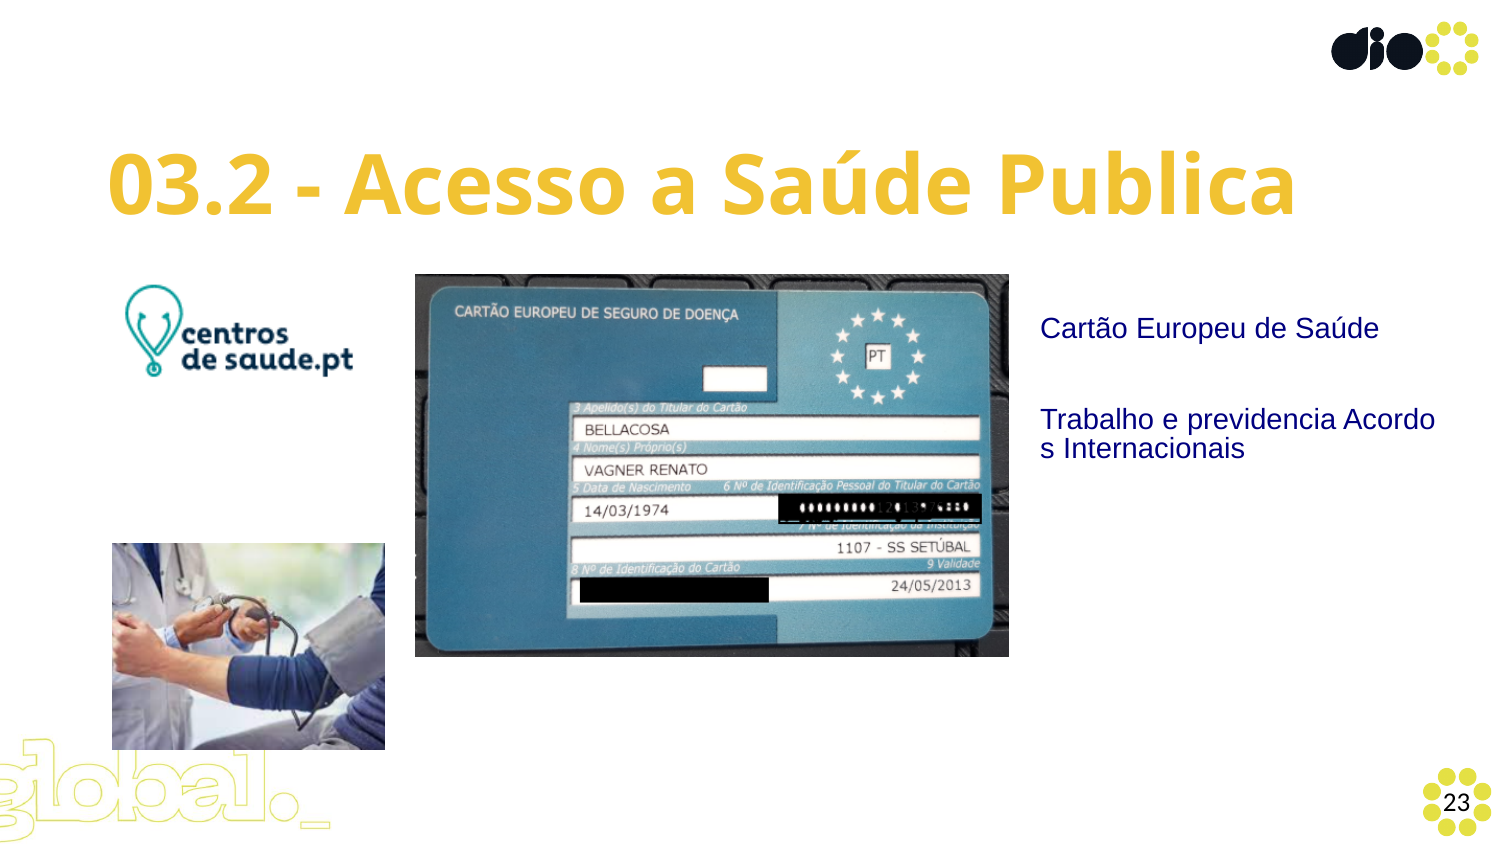

03.2 - Acesso a Saúde Publica
Cartão Europeu de Saúde
Trabalho e previdencia Acordos Internacionais